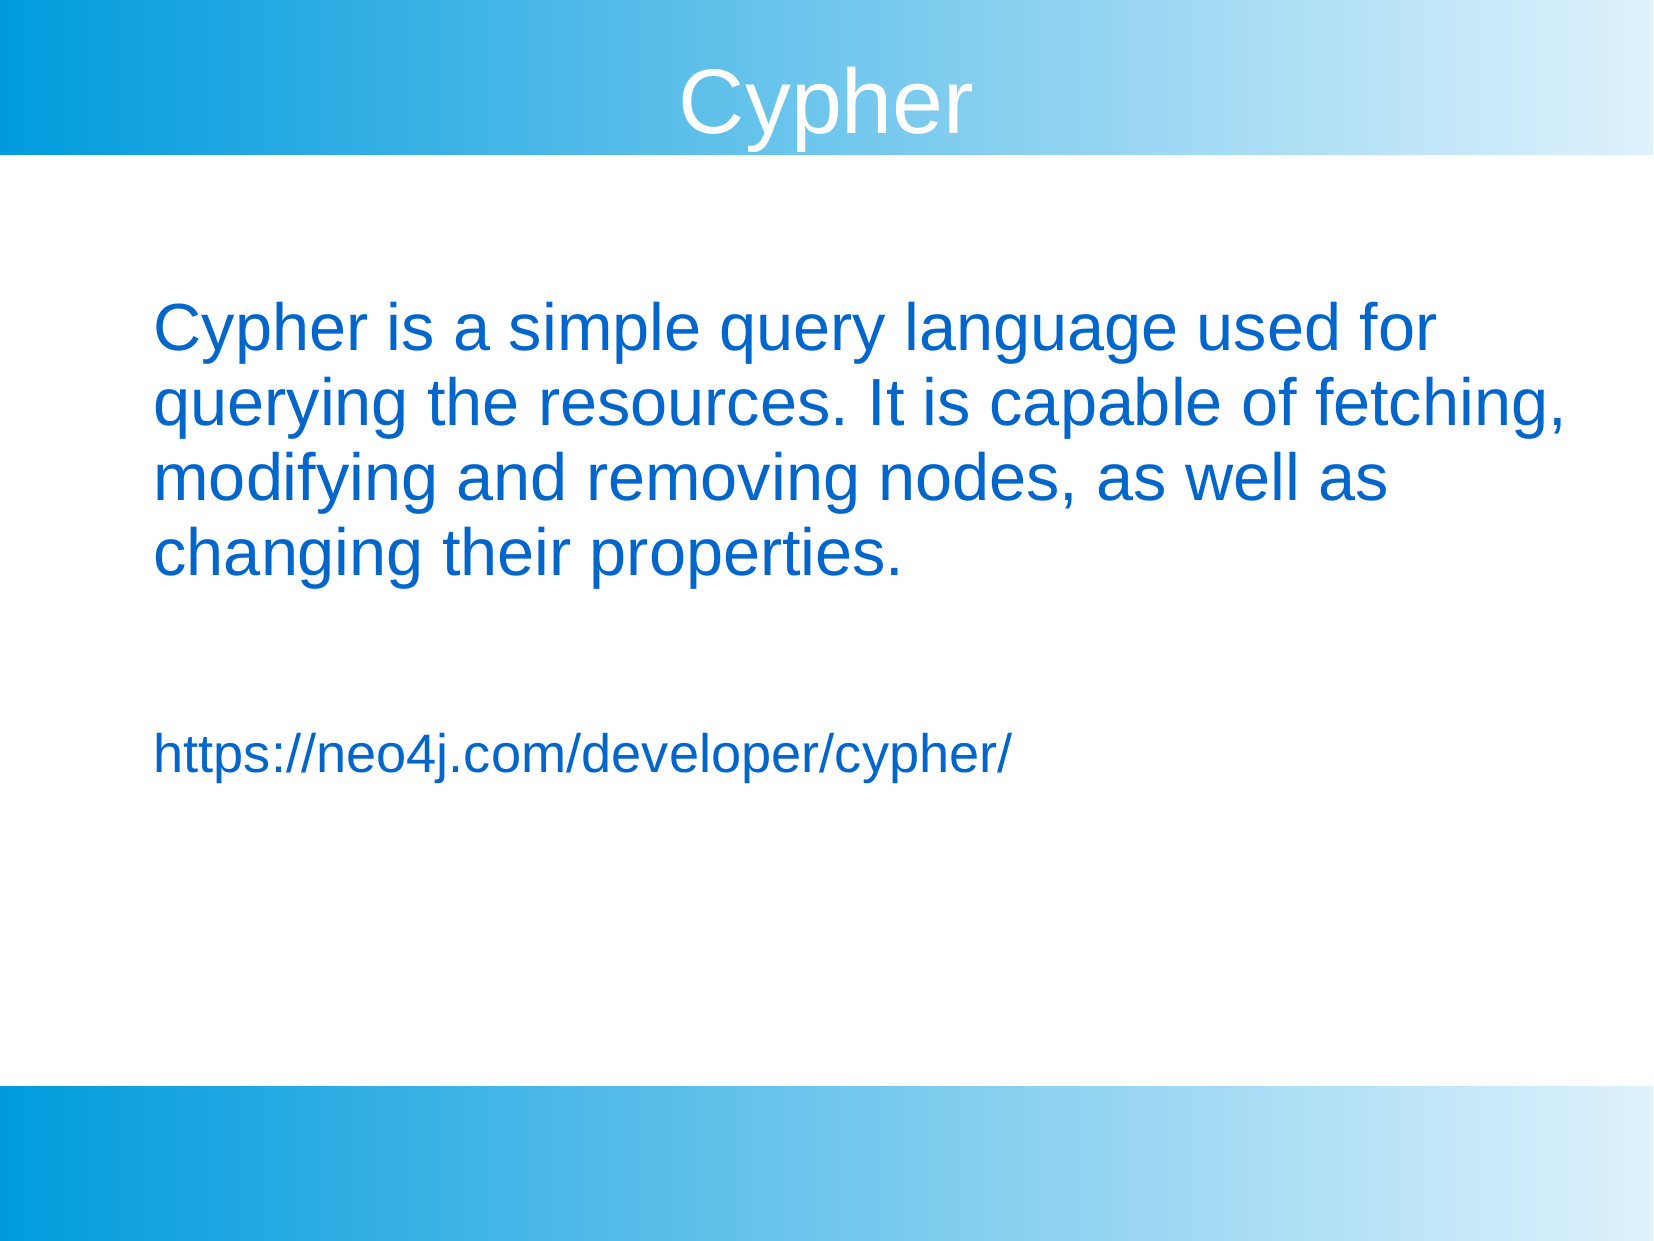

# Cypher
Cypher is a simple query language used for querying the resources. It is capable of fetching, modifying and removing nodes, as well as changing their properties.
https://neo4j.com/developer/cypher/